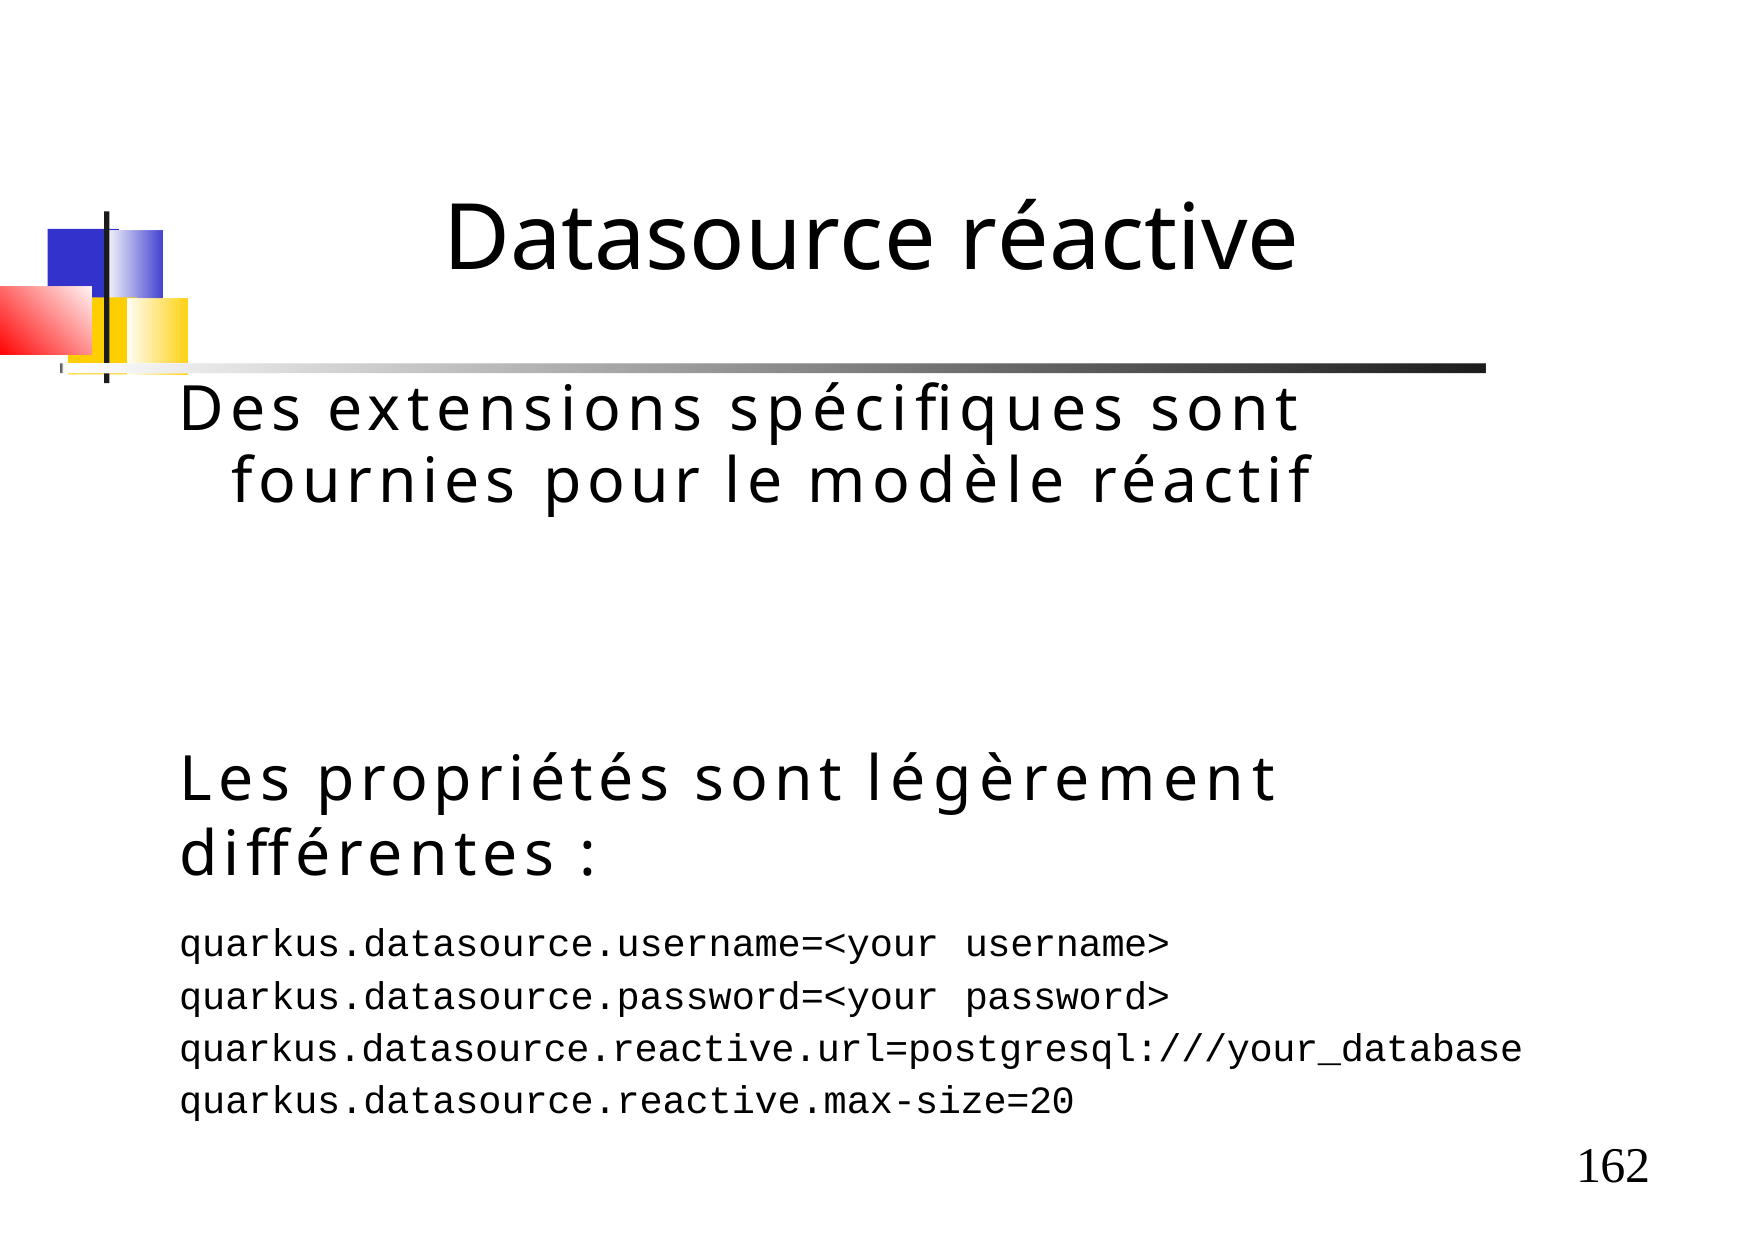

# Datasource réactive
Des extensions spécifiques sont fournies pour le modèle réactif
Les propriétés sont légèrement différentes :
quarkus.datasource.username=<your username> quarkus.datasource.password=<your password> quarkus.datasource.reactive.url=postgresql:///your_database quarkus.datasource.reactive.max-size=20
162